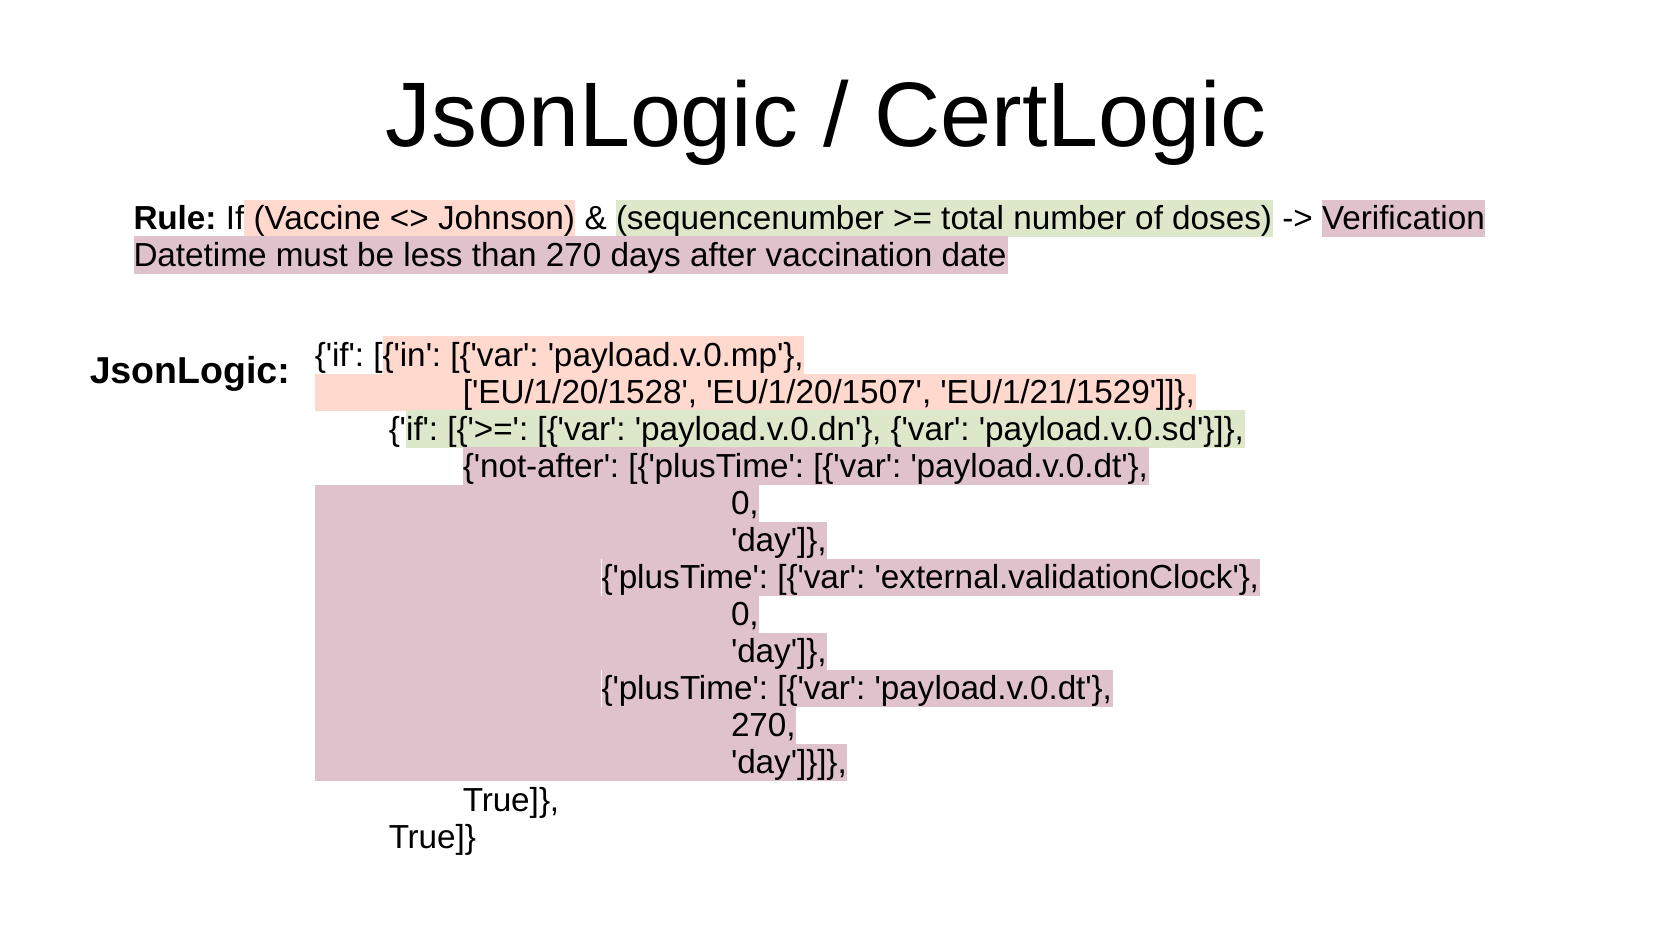

# JsonLogic / CertLogic
Rule: If (Vaccine <> Johnson) & (sequencenumber >= total number of doses) -> Verification Datetime must be less than 270 days after vaccination date
JsonLogic:
{'if': [{'in': [{'var': 'payload.v.0.mp'},
 ['EU/1/20/1528', 'EU/1/20/1507', 'EU/1/21/1529']]},
 {'if': [{'>=': [{'var': 'payload.v.0.dn'}, {'var': 'payload.v.0.sd'}]},
 {'not-after': [{'plusTime': [{'var': 'payload.v.0.dt'},
 0,
 'day']},
 {'plusTime': [{'var': 'external.validationClock'},
 0,
 'day']},
 {'plusTime': [{'var': 'payload.v.0.dt'},
 270,
 'day']}]},
 True]},
 True]}